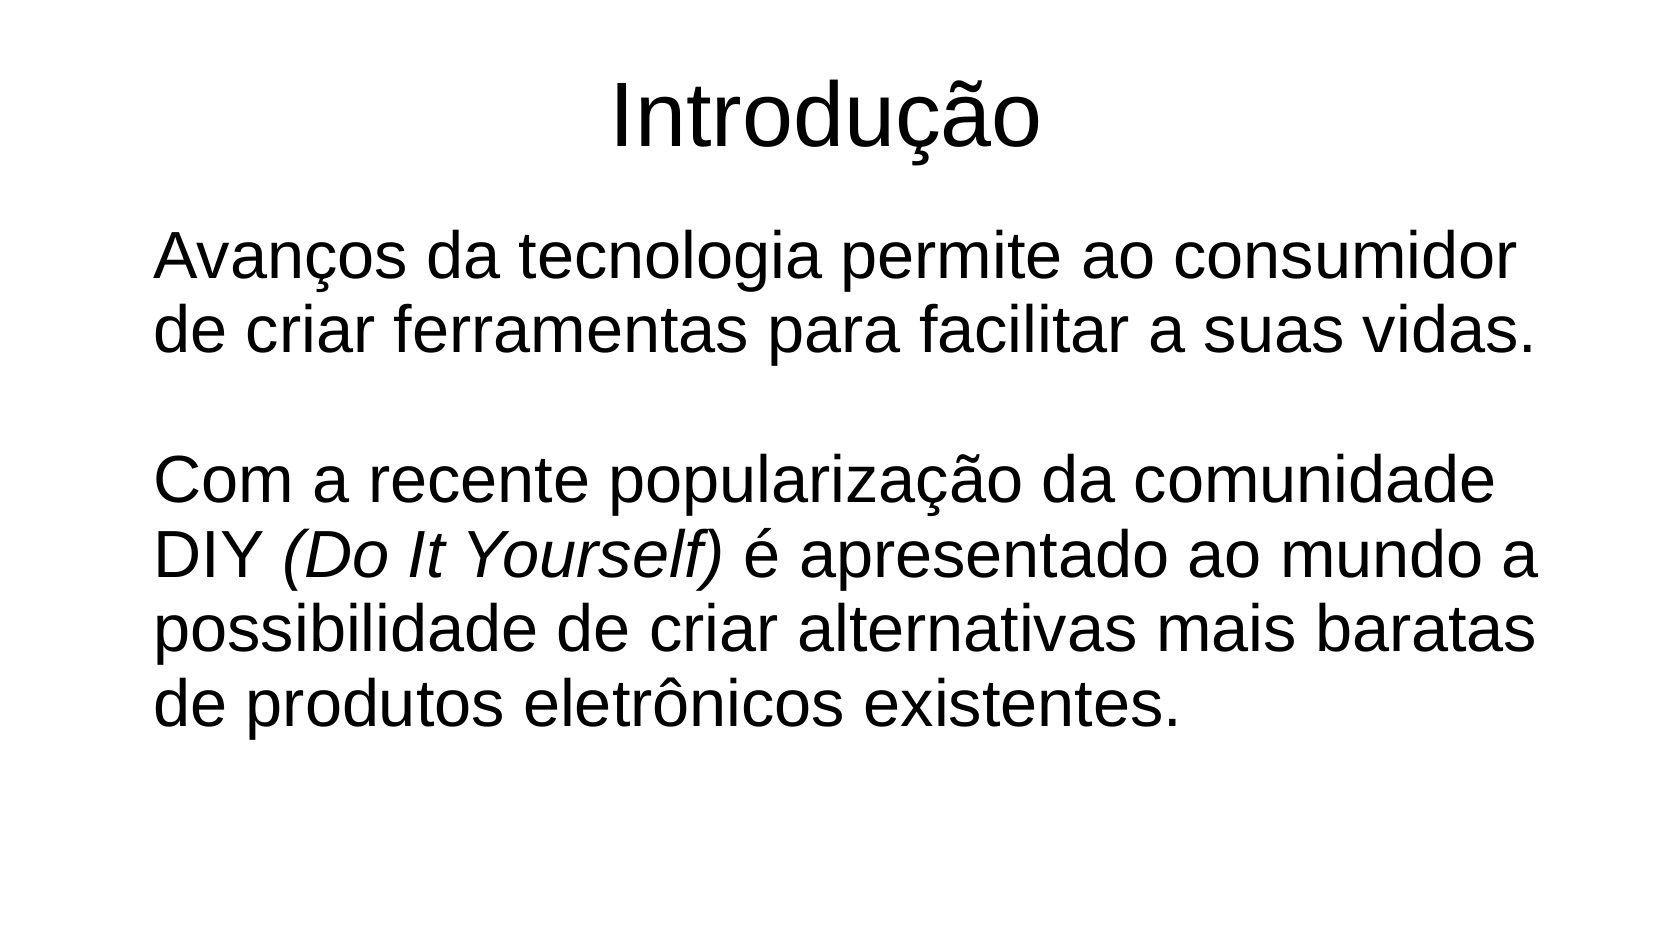

# Introdução
Avanços da tecnologia permite ao consumidor de criar ferramentas para facilitar a suas vidas.
Com a recente popularização da comunidade DIY (Do It Yourself) é apresentado ao mundo a possibilidade de criar alternativas mais baratas de produtos eletrônicos existentes.